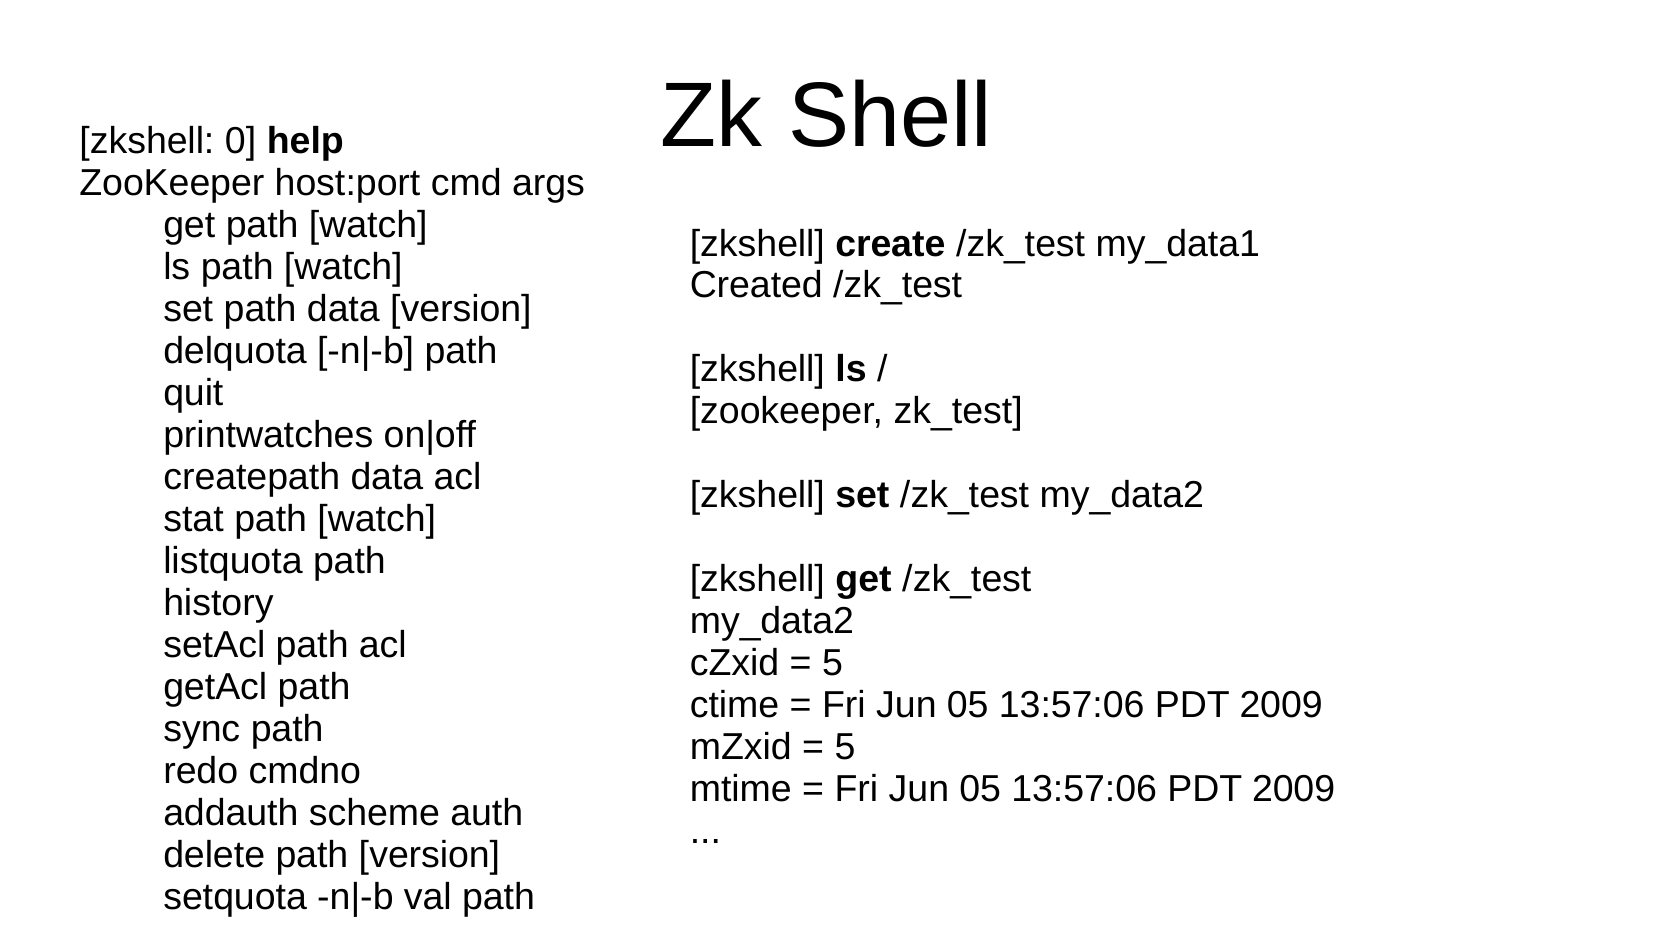

# Zk Shell
[zkshell: 0] help
ZooKeeper host:port cmd args
 get path [watch]
 ls path [watch]
 set path data [version]
 delquota [-n|-b] path
 quit
 printwatches on|off
 createpath data acl
 stat path [watch]
 listquota path
 history
 setAcl path acl
 getAcl path
 sync path
 redo cmdno
 addauth scheme auth
 delete path [version]
 setquota -n|-b val path
[zkshell] create /zk_test my_data1
Created /zk_test
[zkshell] ls /
[zookeeper, zk_test]
[zkshell] set /zk_test my_data2
[zkshell] get /zk_test
my_data2
cZxid = 5
ctime = Fri Jun 05 13:57:06 PDT 2009
mZxid = 5
mtime = Fri Jun 05 13:57:06 PDT 2009
...